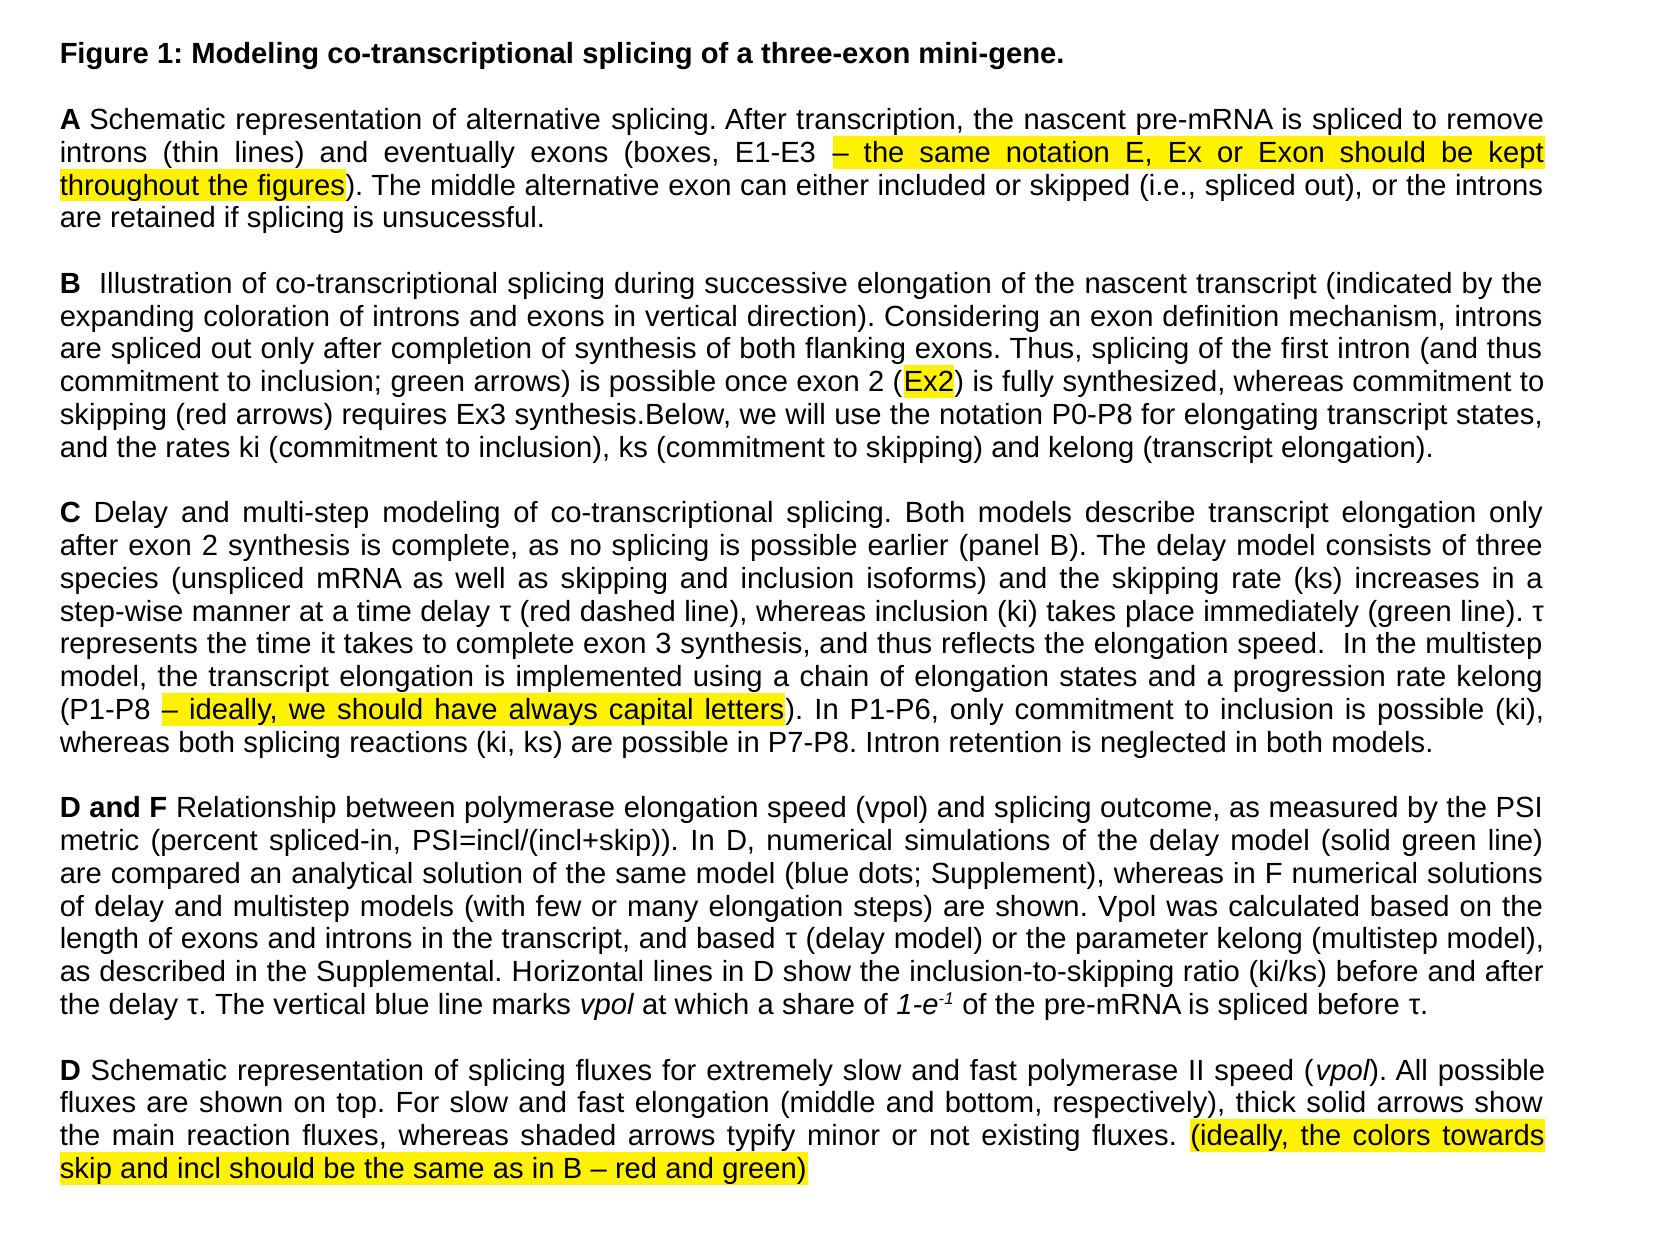

Figure 1: Modeling co-transcriptional splicing of a three-exon mini-gene.
A Schematic representation of alternative splicing. After transcription, the nascent pre-mRNA is spliced to remove introns (thin lines) and eventually exons (boxes, E1-E3 – the same notation E, Ex or Exon should be kept throughout the figures). The middle alternative exon can either included or skipped (i.e., spliced out), or the introns are retained if splicing is unsucessful.
B Illustration of co-transcriptional splicing during successive elongation of the nascent transcript (indicated by the expanding coloration of introns and exons in vertical direction). Considering an exon definition mechanism, introns are spliced out only after completion of synthesis of both flanking exons. Thus, splicing of the first intron (and thus commitment to inclusion; green arrows) is possible once exon 2 (Ex2) is fully synthesized, whereas commitment to skipping (red arrows) requires Ex3 synthesis.Below, we will use the notation P0-P8 for elongating transcript states, and the rates ki (commitment to inclusion), ks (commitment to skipping) and kelong (transcript elongation).
C Delay and multi-step modeling of co-transcriptional splicing. Both models describe transcript elongation only after exon 2 synthesis is complete, as no splicing is possible earlier (panel B). The delay model consists of three species (unspliced mRNA as well as skipping and inclusion isoforms) and the skipping rate (ks) increases in a step-wise manner at a time delay τ (red dashed line), whereas inclusion (ki) takes place immediately (green line). τ represents the time it takes to complete exon 3 synthesis, and thus reflects the elongation speed. In the multistep model, the transcript elongation is implemented using a chain of elongation states and a progression rate kelong (P1-P8 – ideally, we should have always capital letters). In P1-P6, only commitment to inclusion is possible (ki), whereas both splicing reactions (ki, ks) are possible in P7-P8. Intron retention is neglected in both models.
D and F Relationship between polymerase elongation speed (vpol) and splicing outcome, as measured by the PSI metric (percent spliced-in, PSI=incl/(incl+skip)). In D, numerical simulations of the delay model (solid green line) are compared an analytical solution of the same model (blue dots; Supplement), whereas in F numerical solutions of delay and multistep models (with few or many elongation steps) are shown. Vpol was calculated based on the length of exons and introns in the transcript, and based τ (delay model) or the parameter kelong (multistep model), as described in the Supplemental. Horizontal lines in D show the inclusion-to-skipping ratio (ki/ks) before and after the delay τ. The vertical blue line marks vpol at which a share of 1-e-1 of the pre-mRNA is spliced before τ.
D Schematic representation of splicing fluxes for extremely slow and fast polymerase II speed (vpol). All possible fluxes are shown on top. For slow and fast elongation (middle and bottom, respectively), thick solid arrows show the main reaction fluxes, whereas shaded arrows typify minor or not existing fluxes. (ideally, the colors towards skip and incl should be the same as in B – red and green)